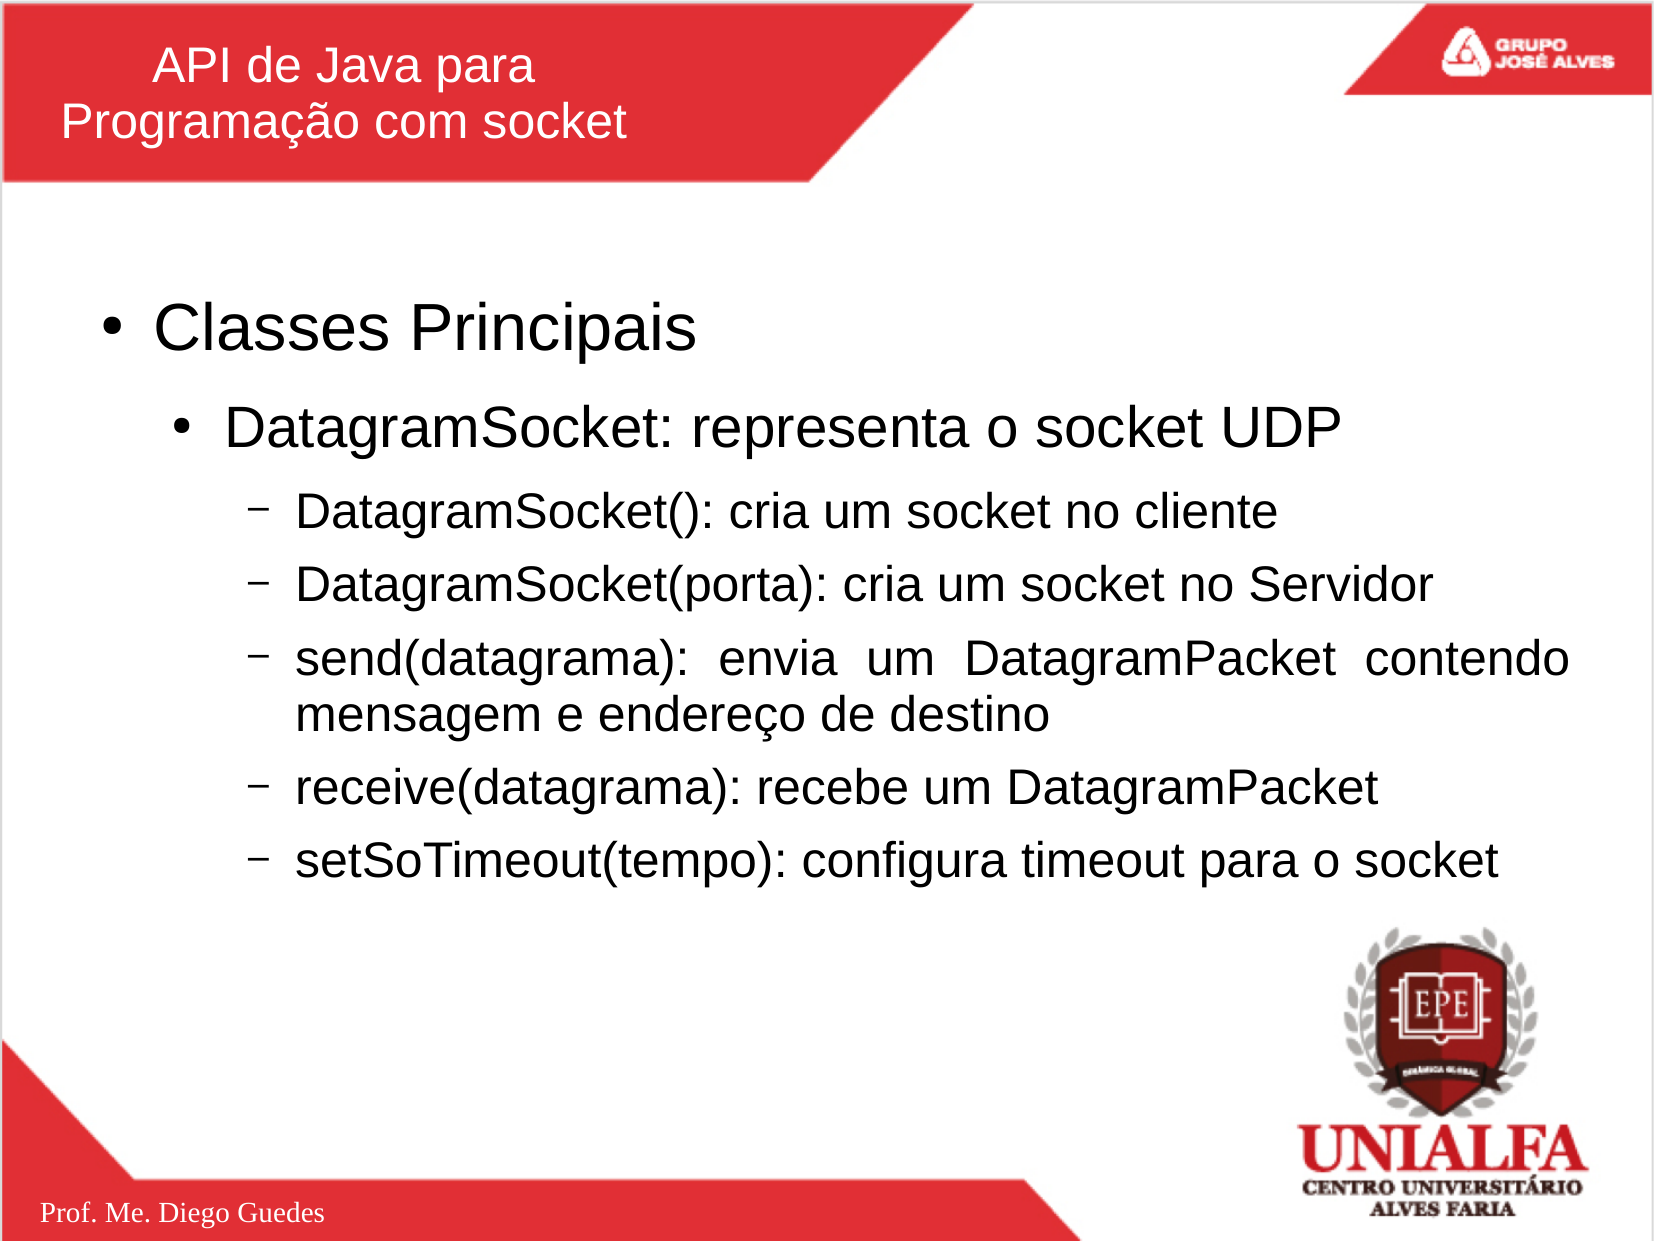

API de Java para Programação com socket
# Classes Principais
DatagramSocket: representa o socket UDP
DatagramSocket(): cria um socket no cliente
DatagramSocket(porta): cria um socket no Servidor
send(datagrama): envia um DatagramPacket contendo mensagem e endereço de destino
receive(datagrama): recebe um DatagramPacket
setSoTimeout(tempo): configura timeout para o socket